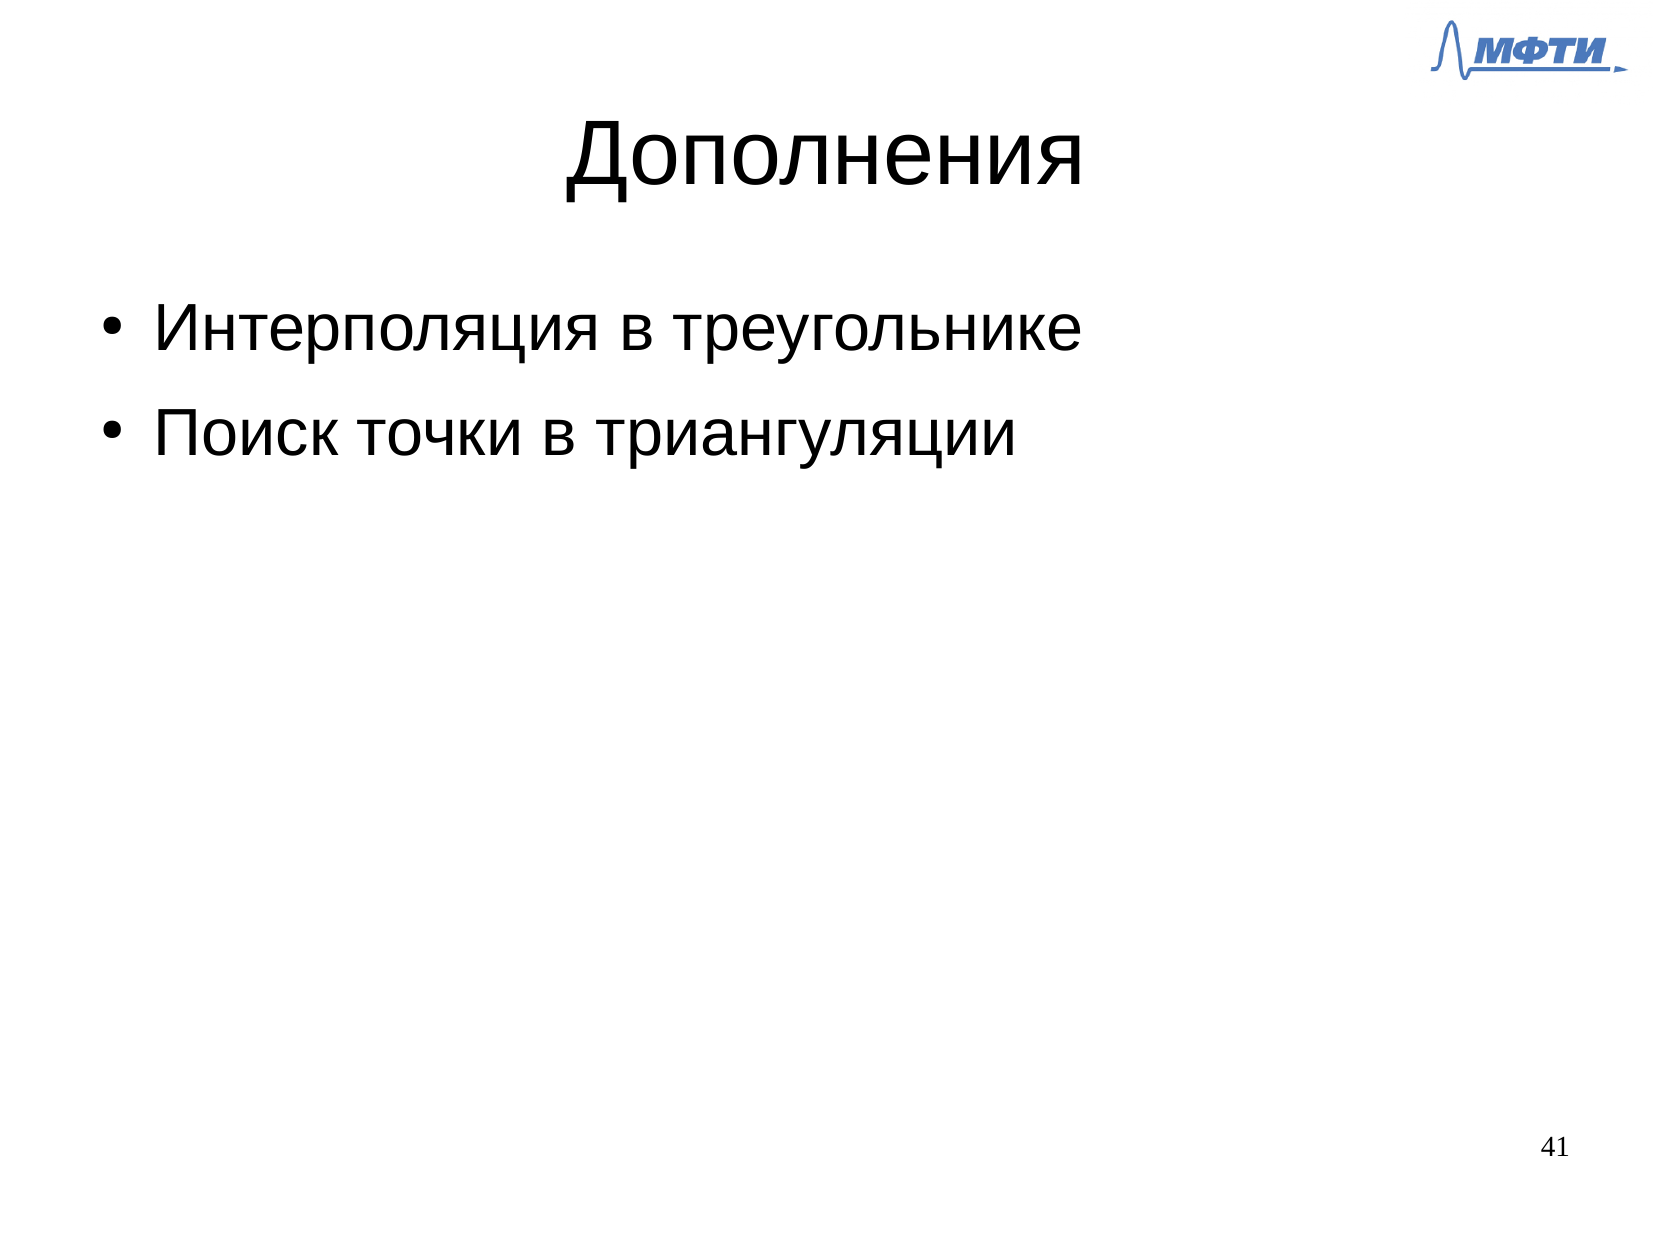

# Дополнения
Интерполяция в треугольнике
Поиск точки в триангуляции
41